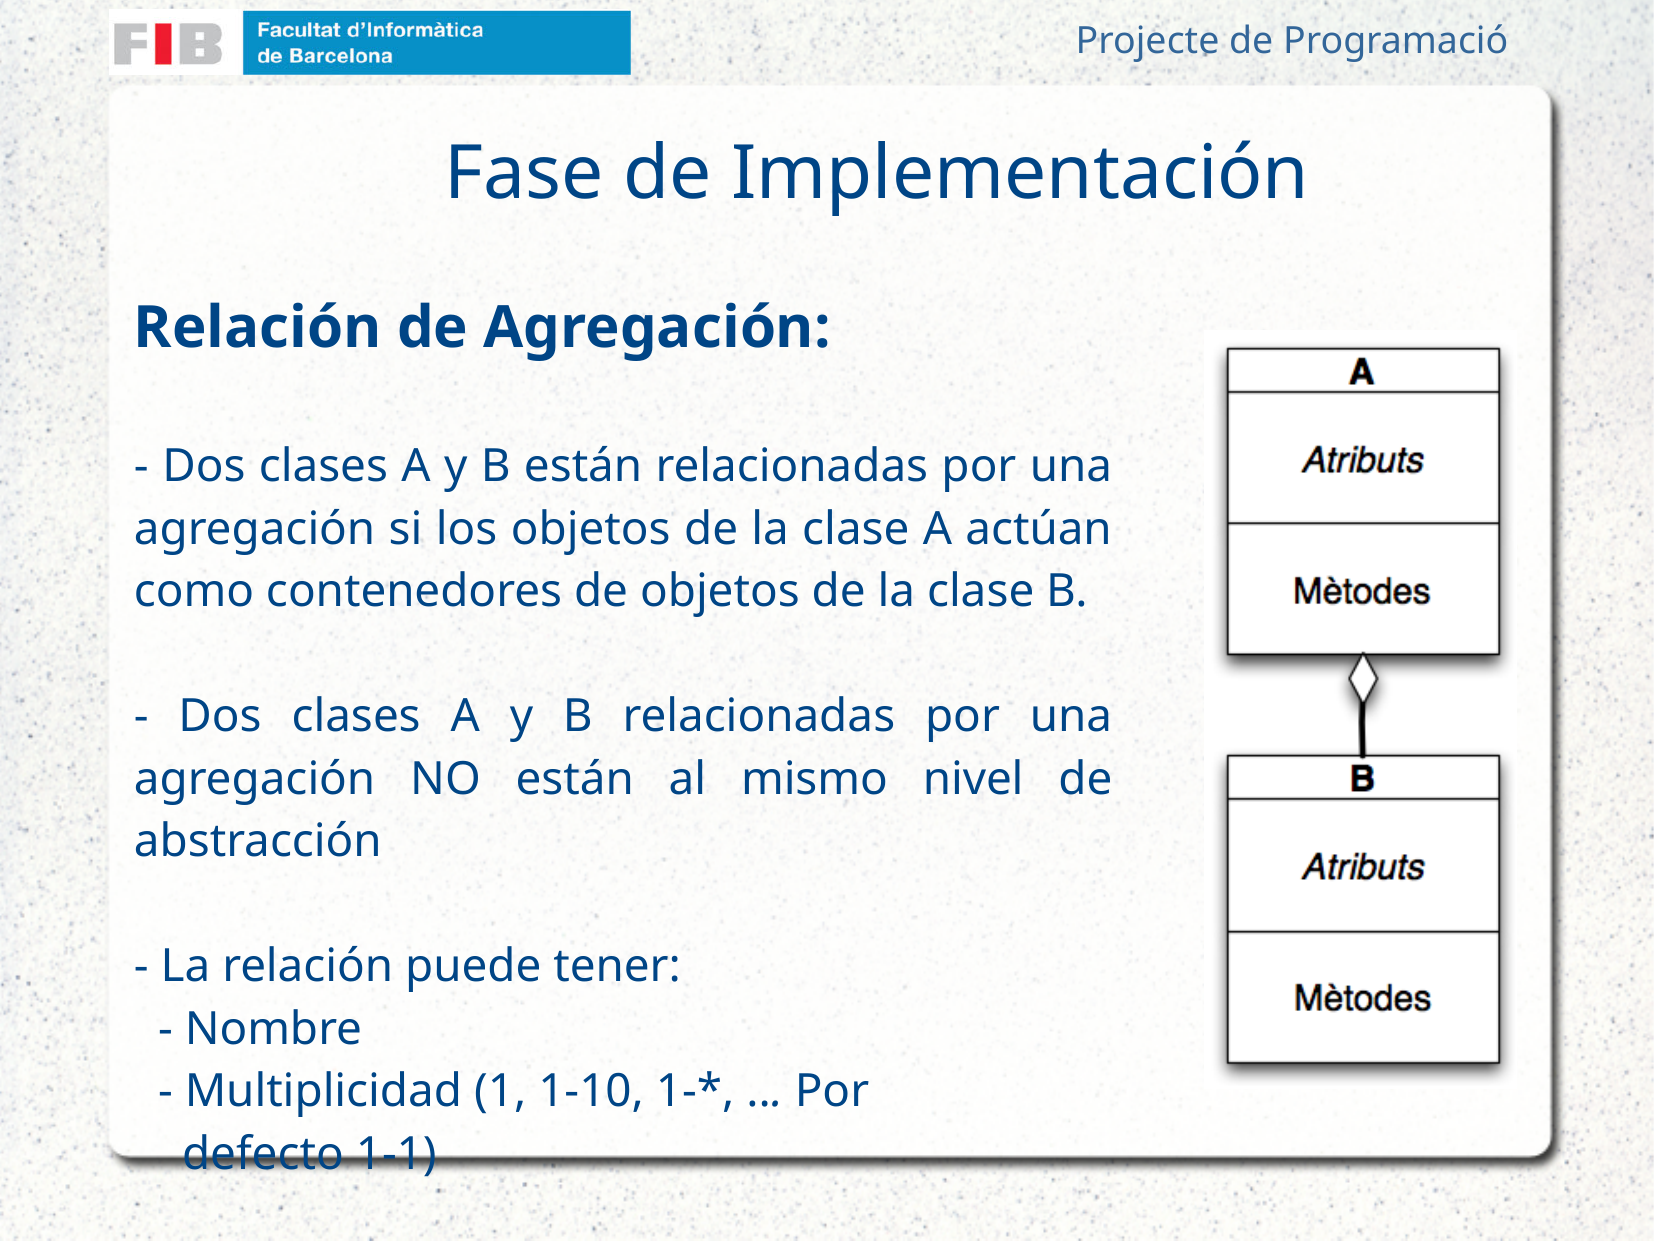

Projecte de Programació
Fase de Implementación
Relación de Agregación:
- Dos clases A y B están relacionadas por una agregación si los objetos de la clase A actúan como contenedores de objetos de la clase B.
- Dos clases A y B relacionadas por una agregación NO están al mismo nivel de abstracción
- La relación puede tener:
 - Nombre
 - Multiplicidad (1, 1-10, 1-*, ... Por
 defecto 1-1)